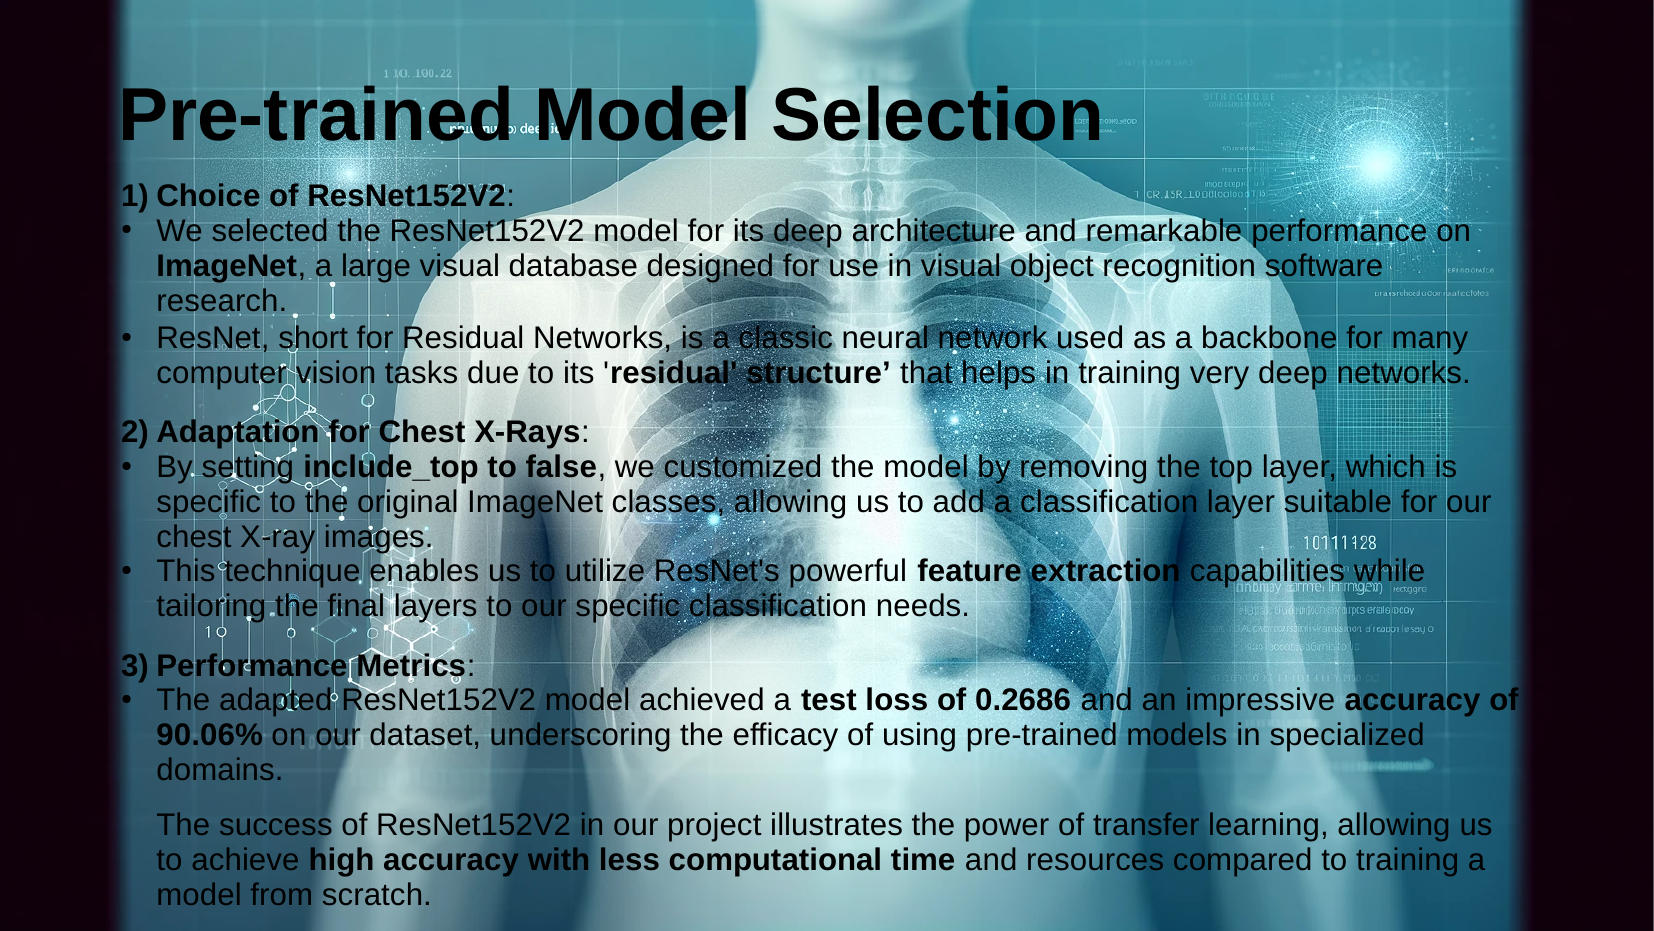

# Pre-trained Model Selection
Choice of ResNet152V2:
We selected the ResNet152V2 model for its deep architecture and remarkable performance on ImageNet, a large visual database designed for use in visual object recognition software research.
ResNet, short for Residual Networks, is a classic neural network used as a backbone for many computer vision tasks due to its 'residual' structure’ that helps in training very deep networks.
Adaptation for Chest X-Rays:
By setting include_top to false, we customized the model by removing the top layer, which is specific to the original ImageNet classes, allowing us to add a classification layer suitable for our chest X-ray images.
This technique enables us to utilize ResNet's powerful feature extraction capabilities while tailoring the final layers to our specific classification needs.
Performance Metrics:
The adapted ResNet152V2 model achieved a test loss of 0.2686 and an impressive accuracy of 90.06% on our dataset, underscoring the efficacy of using pre-trained models in specialized domains.
The success of ResNet152V2 in our project illustrates the power of transfer learning, allowing us to achieve high accuracy with less computational time and resources compared to training a model from scratch.